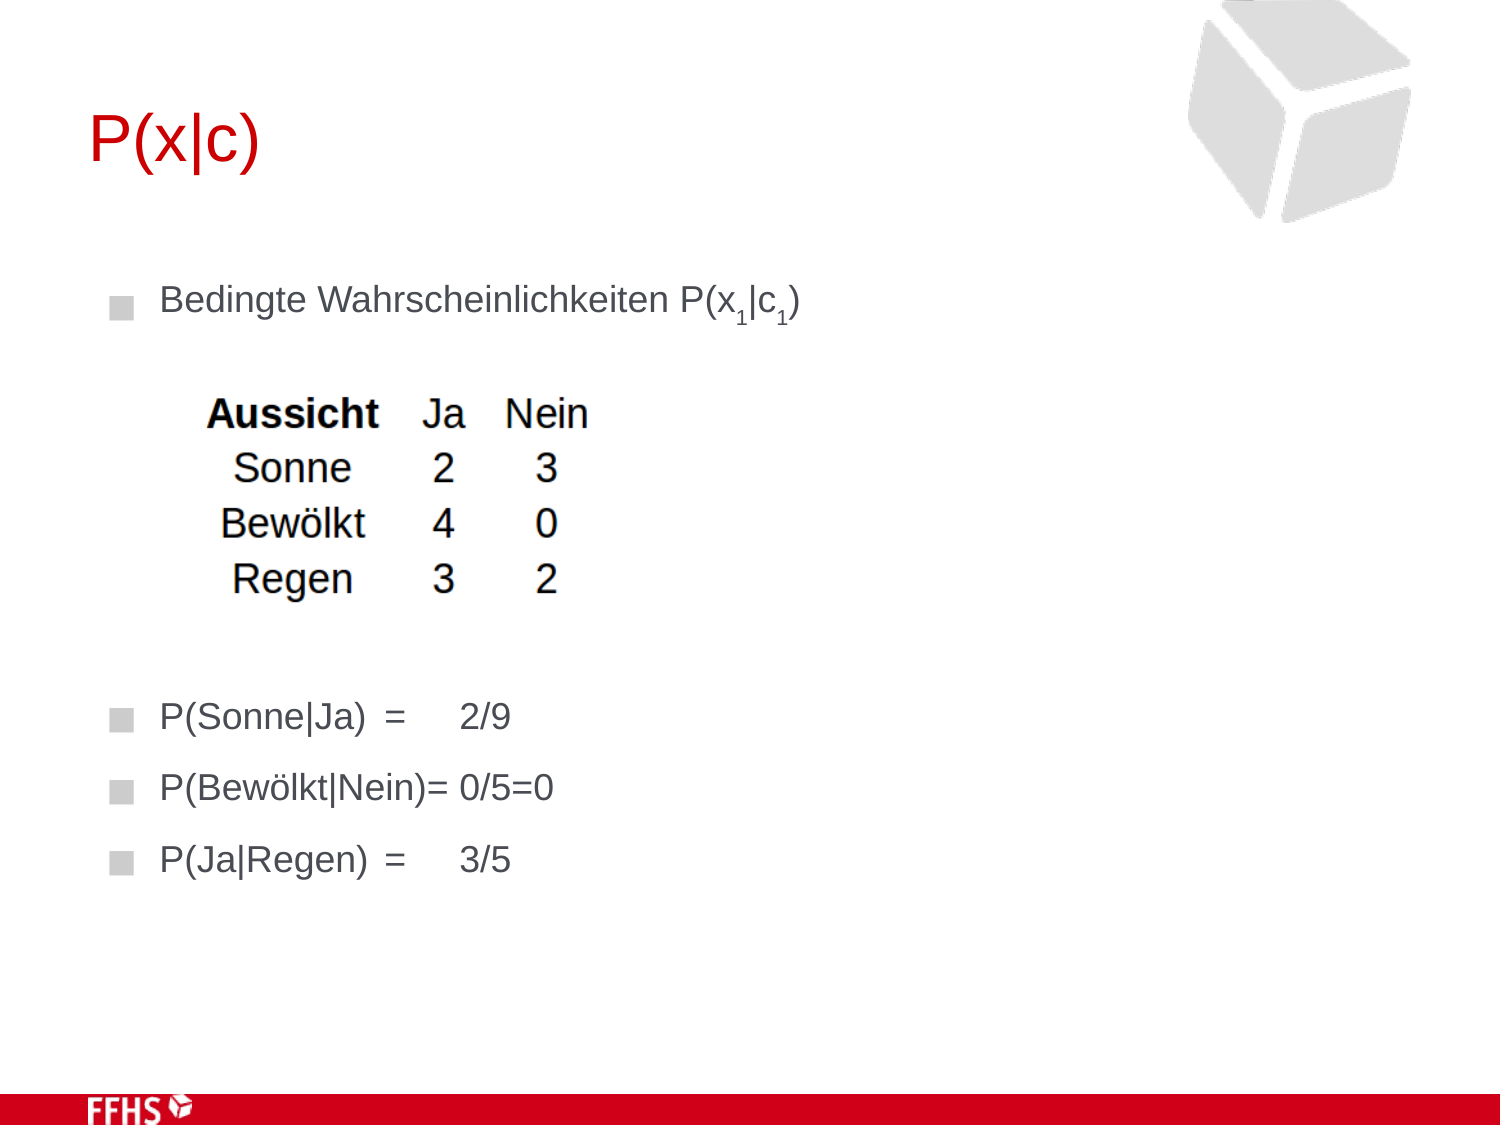

# P(x|c)
Bedingte Wahrscheinlichkeiten P(x1|c1)
P(Sonne|Ja)	=	2/9
P(Bewölkt|Nein)=	0/5=0
P(Ja|Regen)	=	3/5